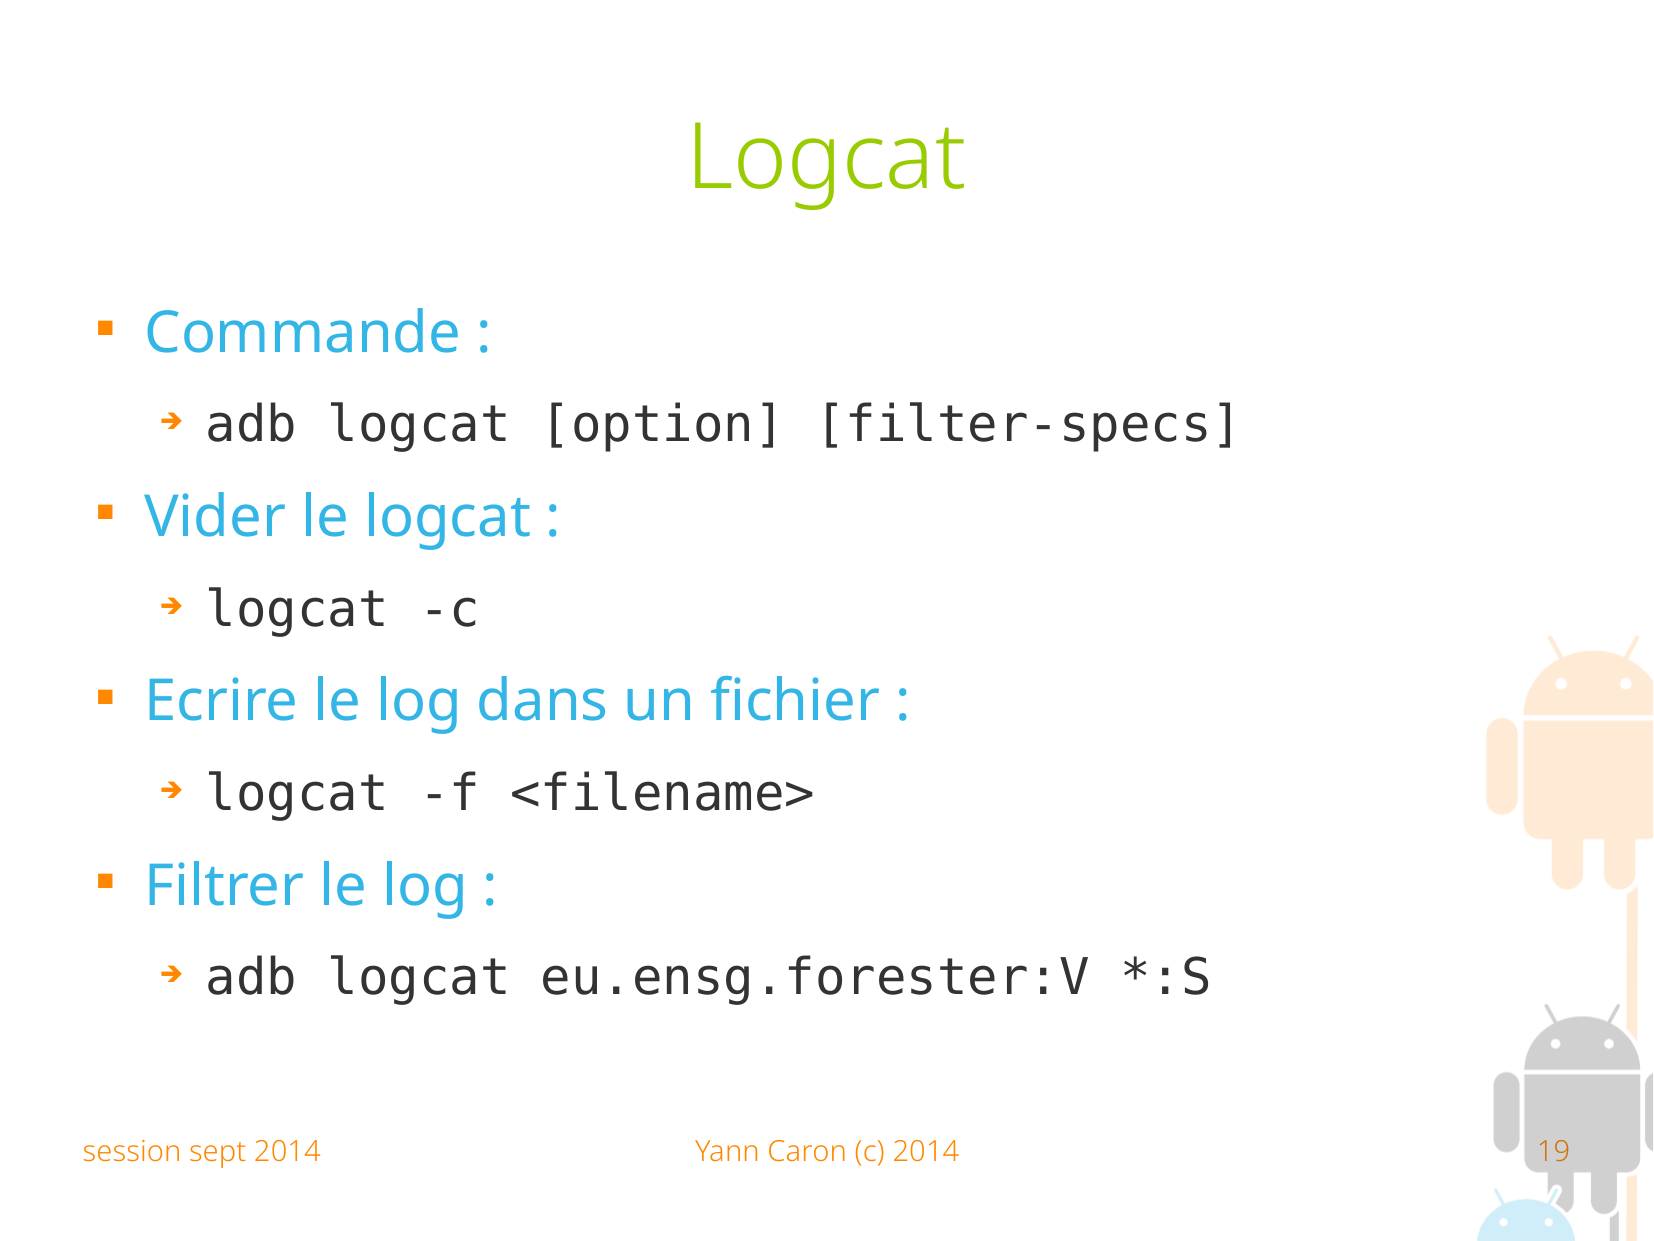

# Logcat
Commande :
adb logcat [option] [filter-specs]
Vider le logcat :
logcat -c
Ecrire le log dans un fichier :
logcat -f <filename>
Filtrer le log :
adb logcat eu.ensg.forester:V *:S
session sept 2014
Yann Caron (c) 2014
19